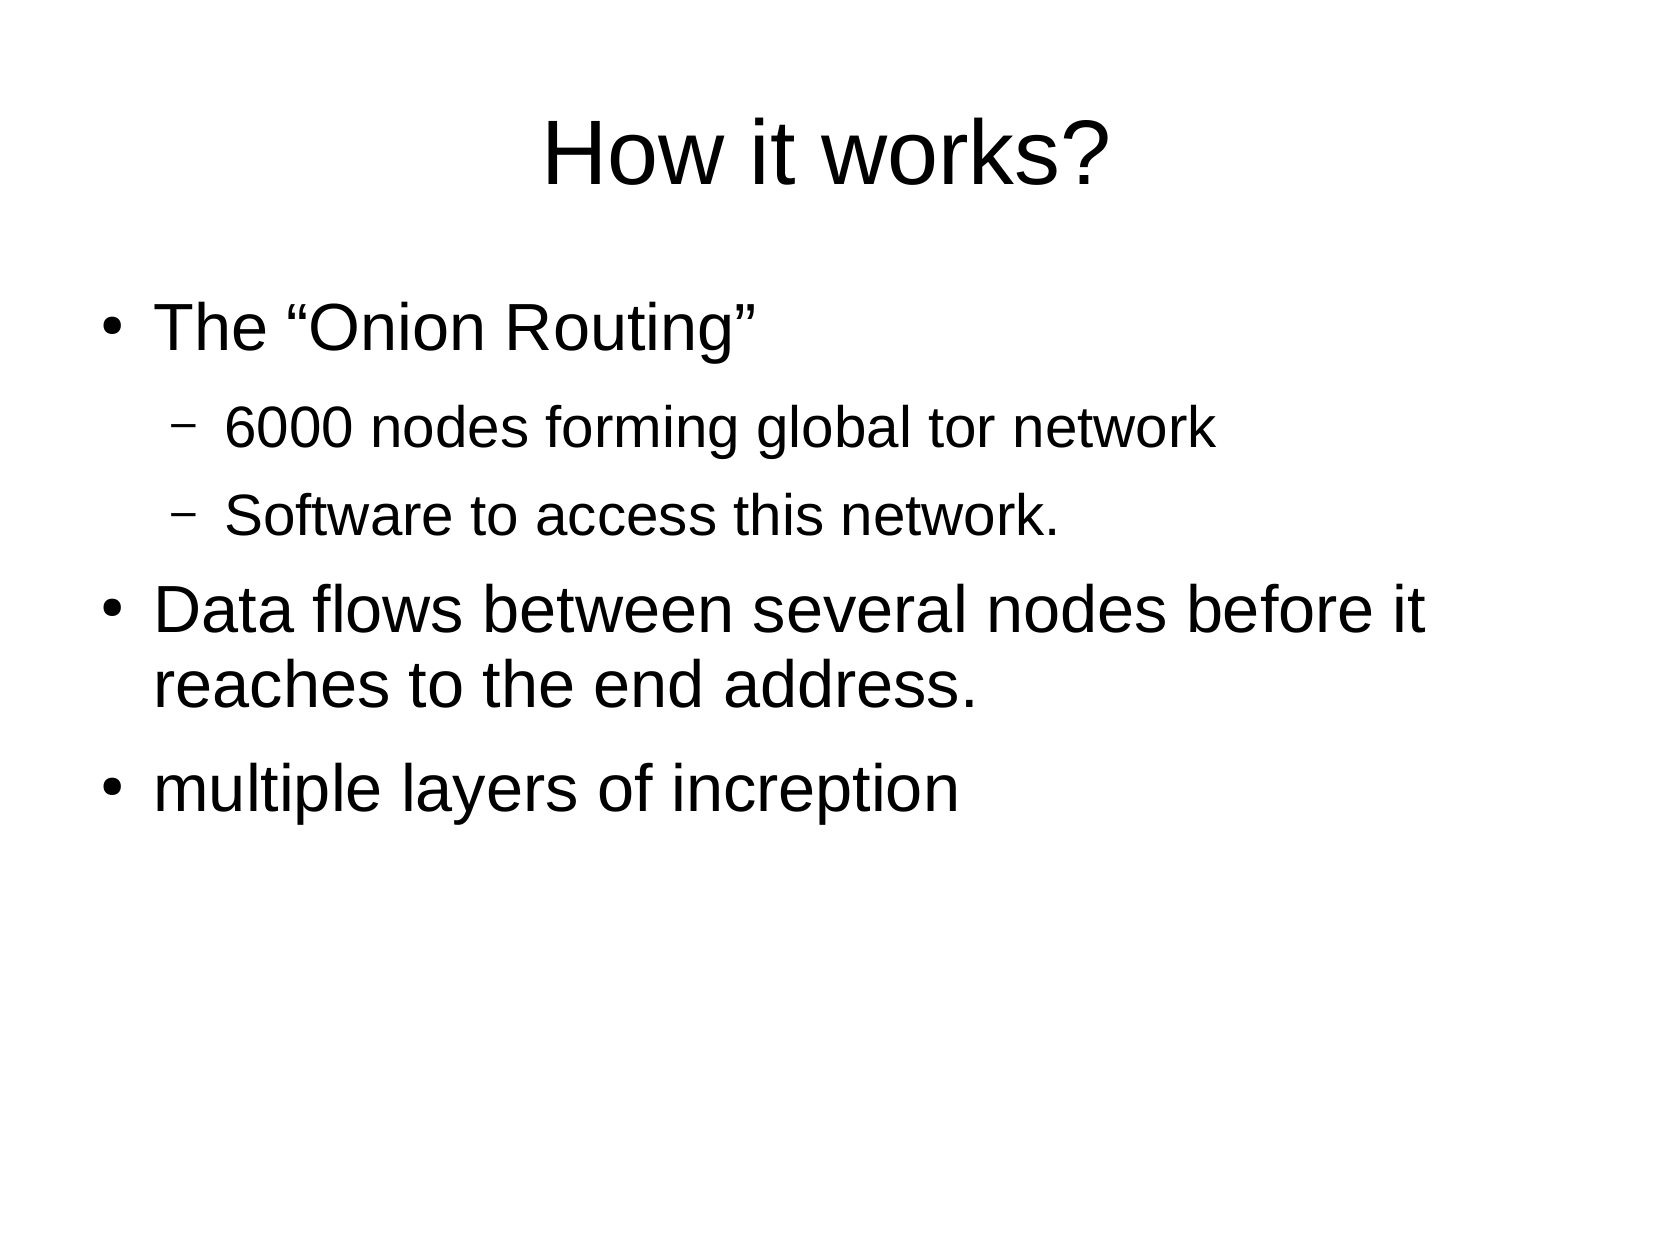

# How it works?
The “Onion Routing”
6000 nodes forming global tor network
Software to access this network.
Data flows between several nodes before it reaches to the end address.
multiple layers of increption